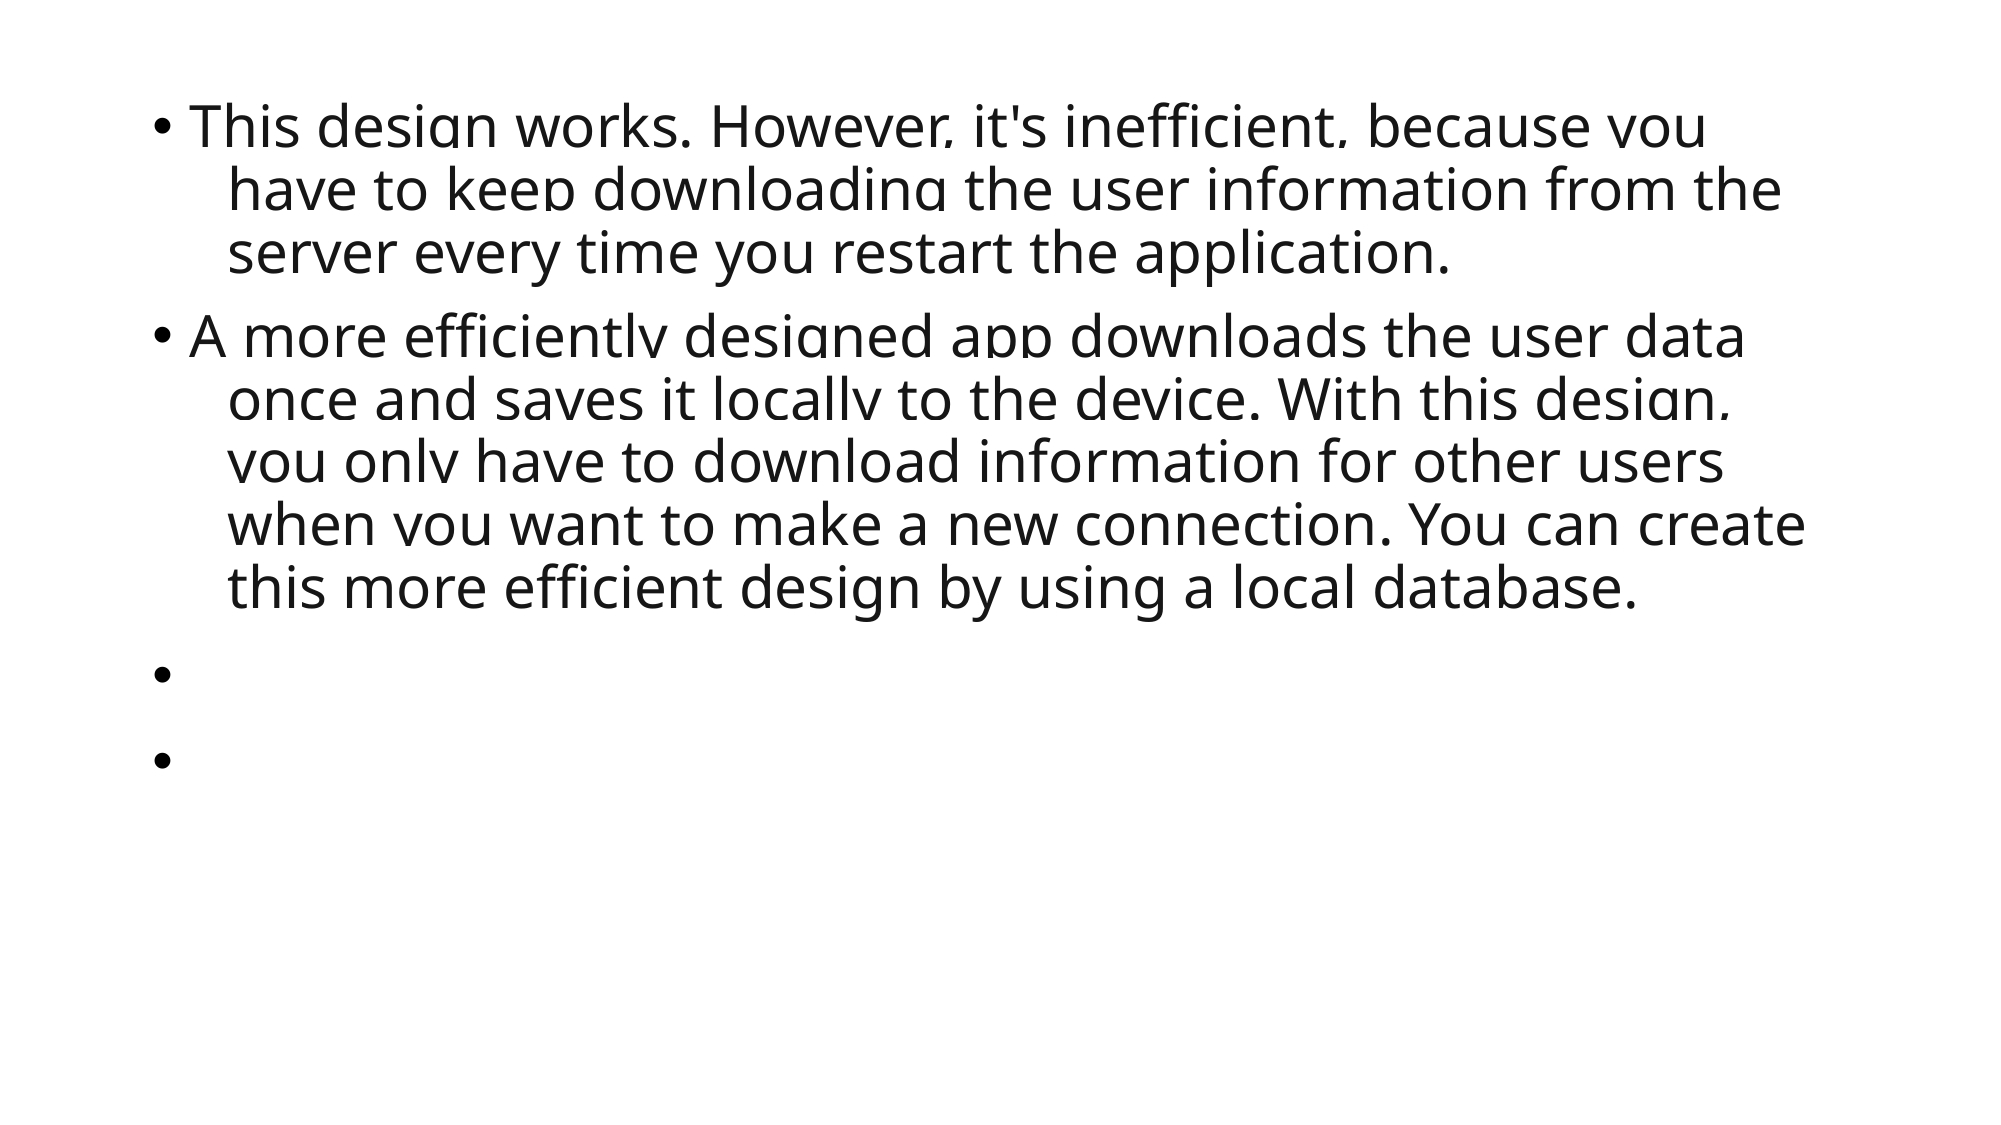

# This design works. However, it's inefficient, because you have to keep downloading the user information from the server every time you restart the application.
A more efficiently designed app downloads the user data once and saves it locally to the device. With this design, you only have to download information for other users when you want to make a new connection. You can create this more efficient design by using a local database.